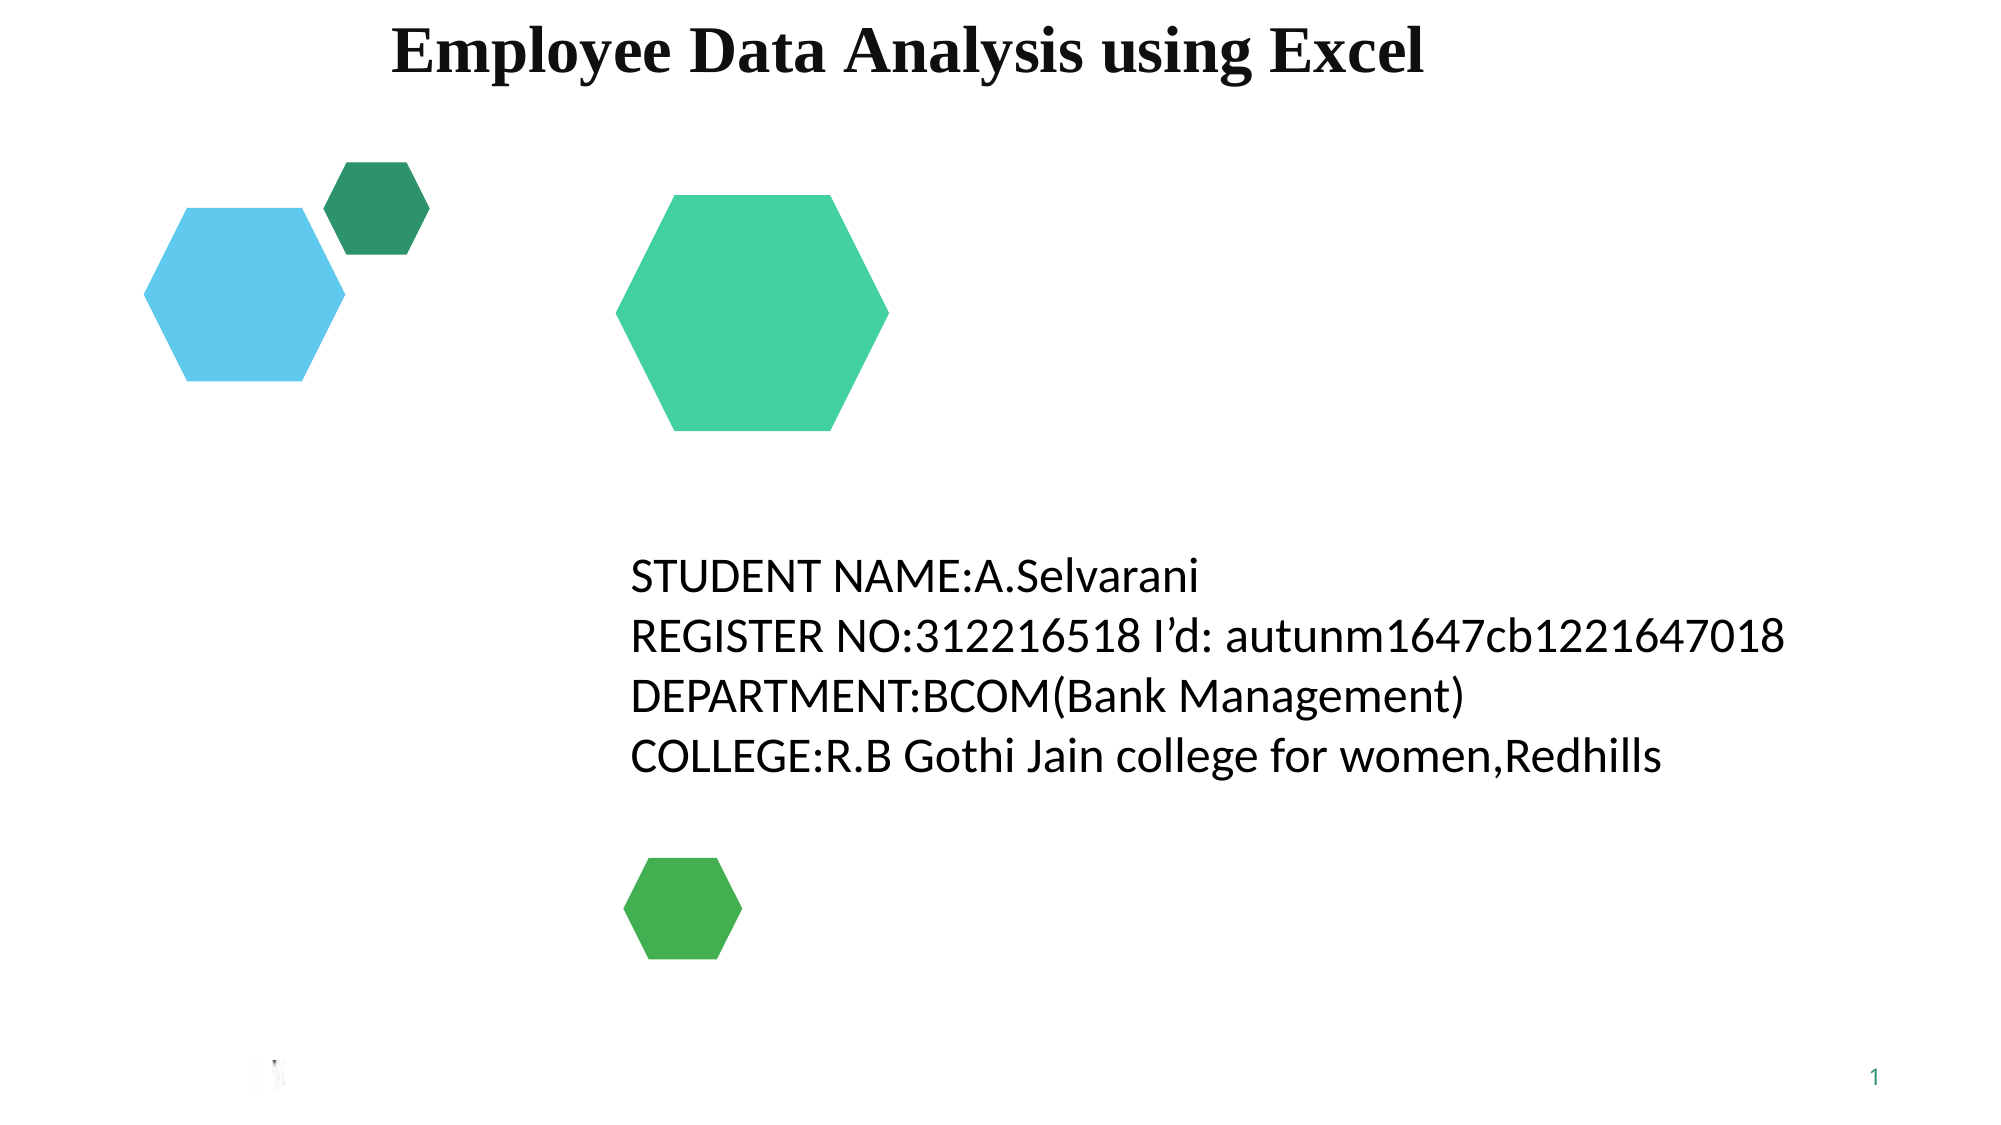

# Employee Data Analysis using Excel
STUDENT NAME:A.Selvarani
REGISTER NO:312216518 I’d: autunm1647cb1221647018
DEPARTMENT:BCOM(Bank Management)
COLLEGE:R.B Gothi Jain college for women,Redhills